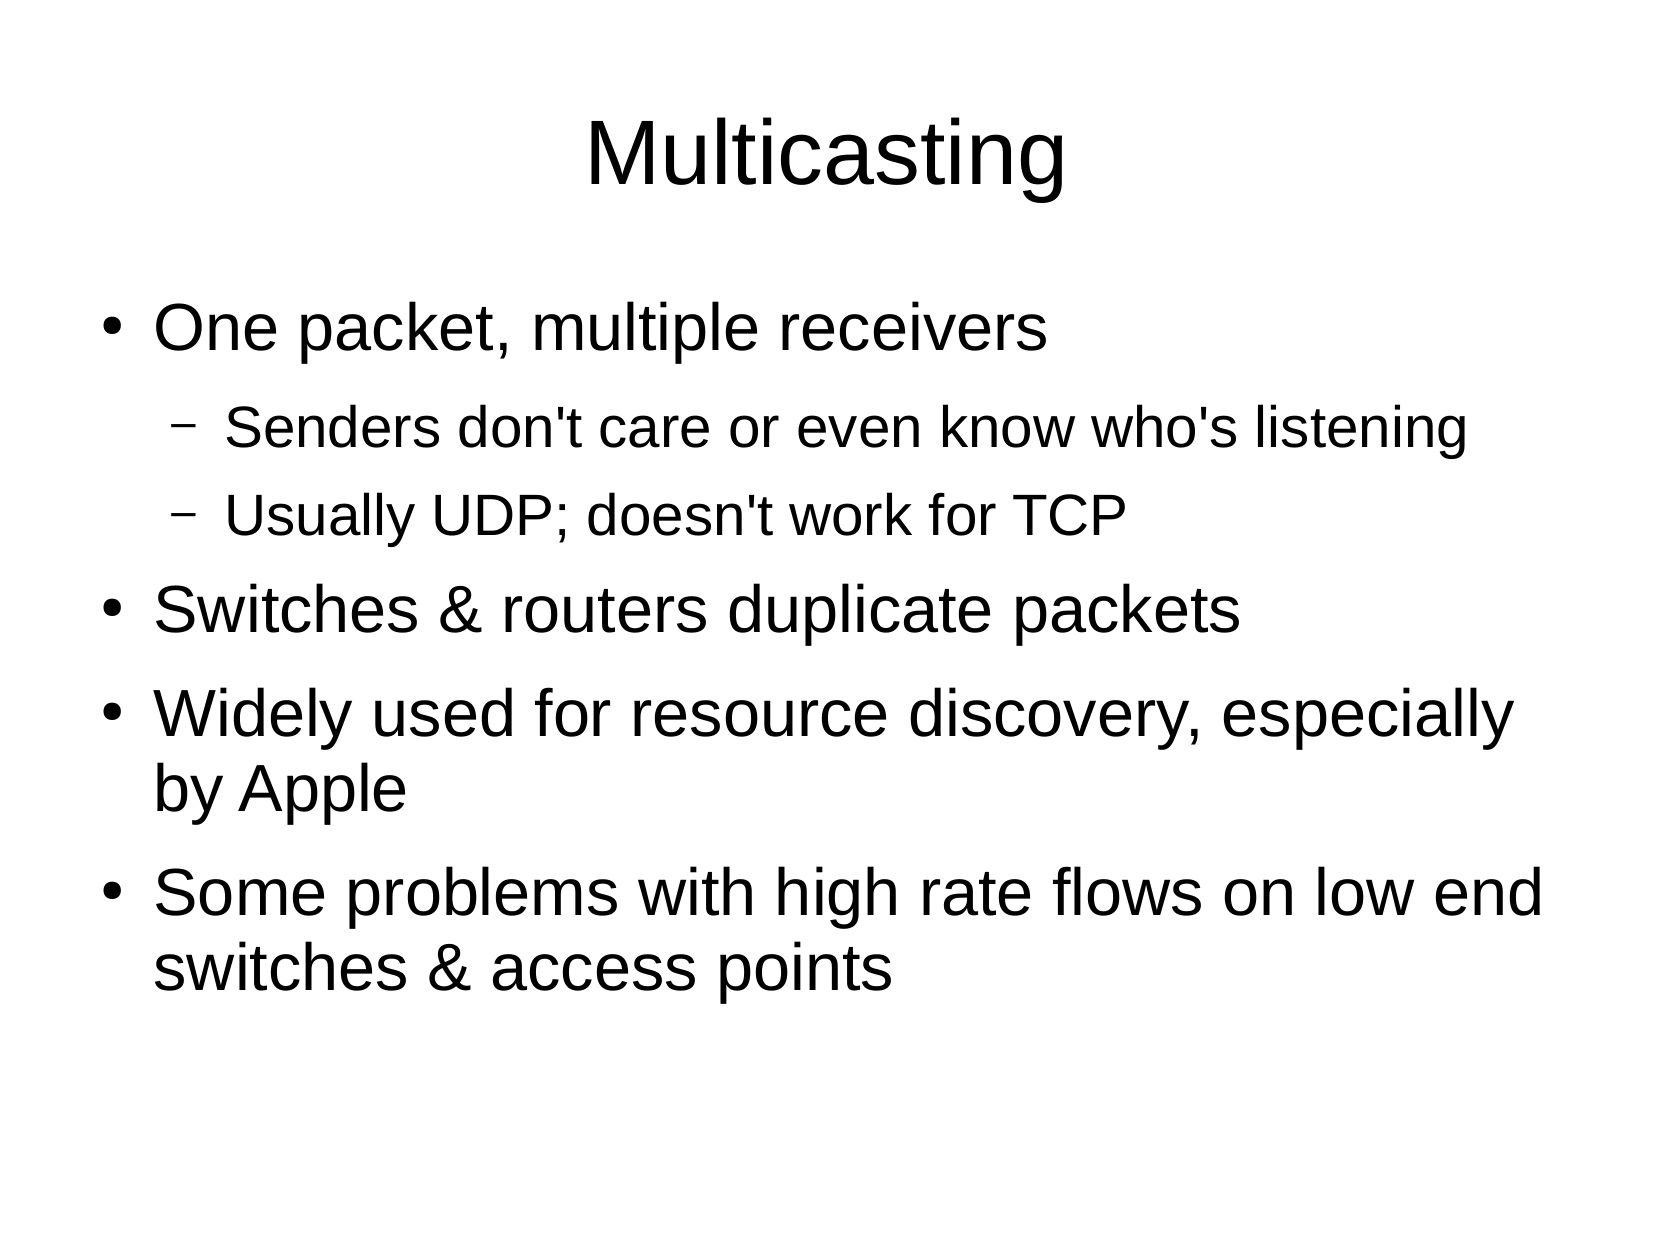

# Multicasting
One packet, multiple receivers
Senders don't care or even know who's listening
Usually UDP; doesn't work for TCP
Switches & routers duplicate packets
Widely used for resource discovery, especially by Apple
Some problems with high rate flows on low end switches & access points